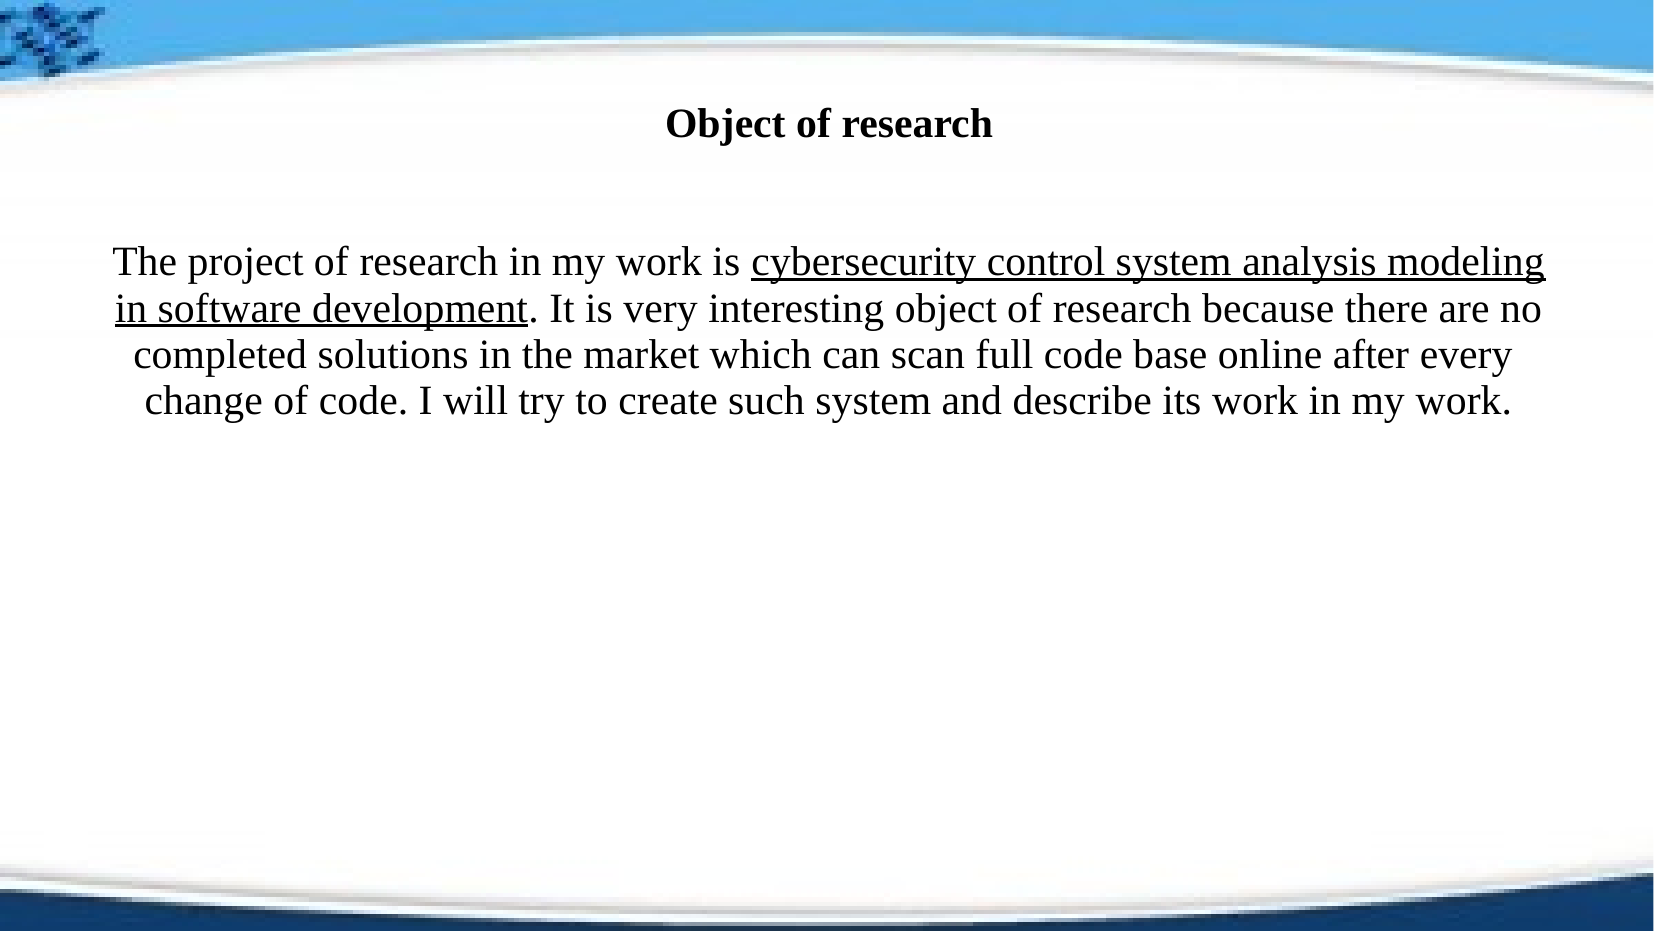

Object of research
The project of research in my work is cybersecurity control system analysis modeling
in software development. It is very interesting object of research because there are no
completed solutions in the market which can scan full code base online after every
change of code. I will try to create such system and describe its work in my work.